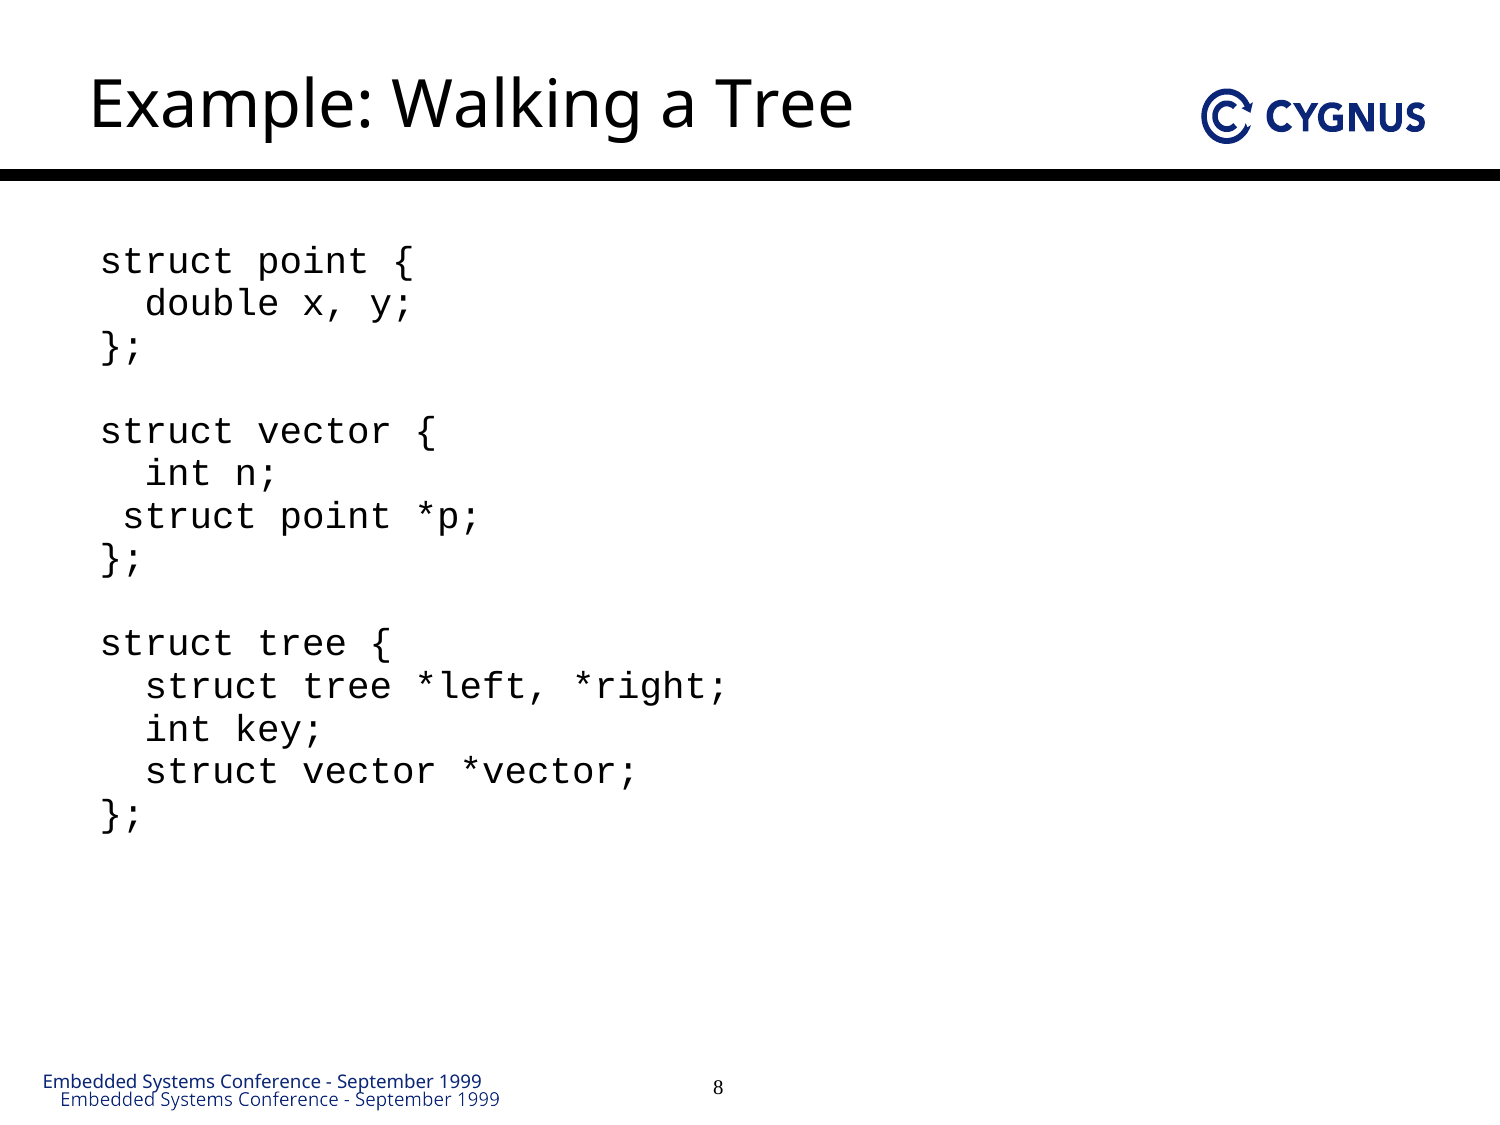

# Example: Walking a Tree
struct point {
 double x, y;
};
struct vector {
 int n;
 struct point *p;
};
struct tree {
 struct tree *left, *right;
 int key;
 struct vector *vector;
};
8